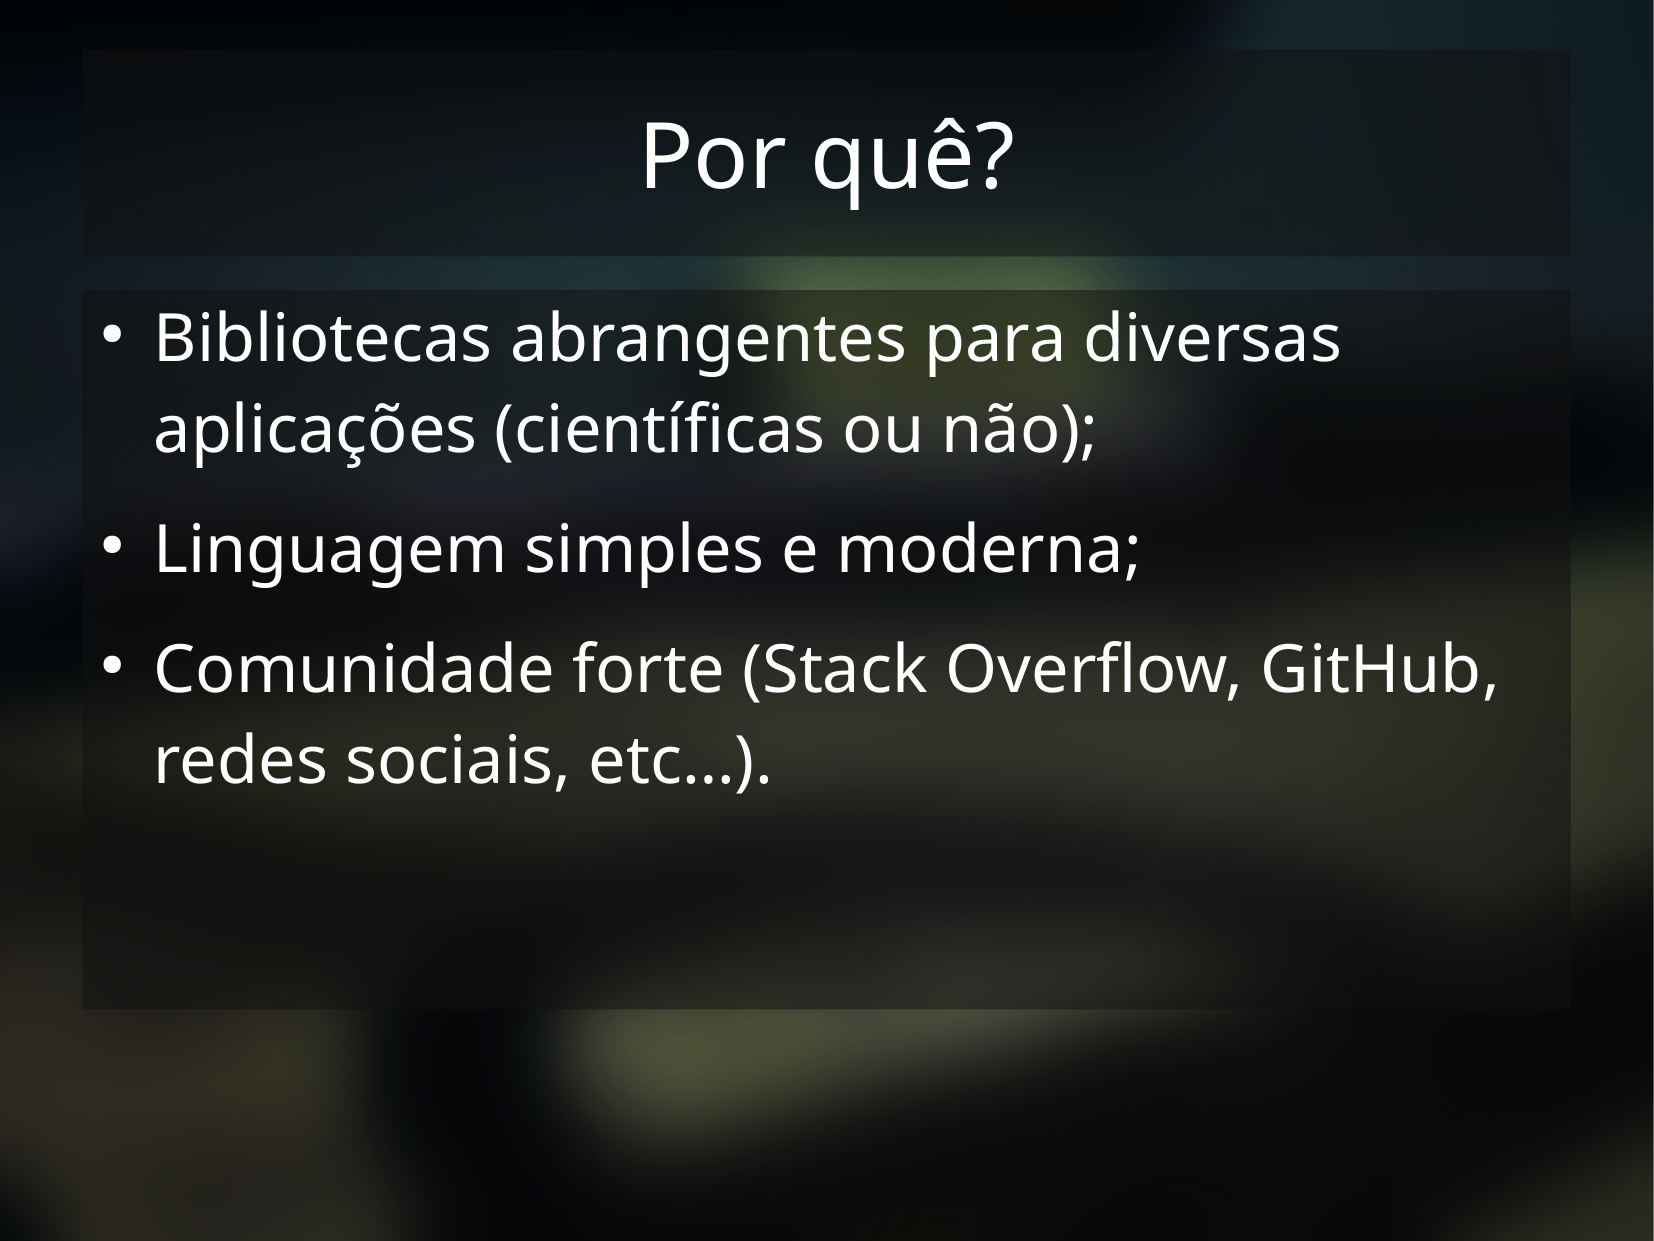

# Por quê?
Bibliotecas abrangentes para diversas aplicações (científicas ou não);
Linguagem simples e moderna;
Comunidade forte (Stack Overflow, GitHub, redes sociais, etc…).